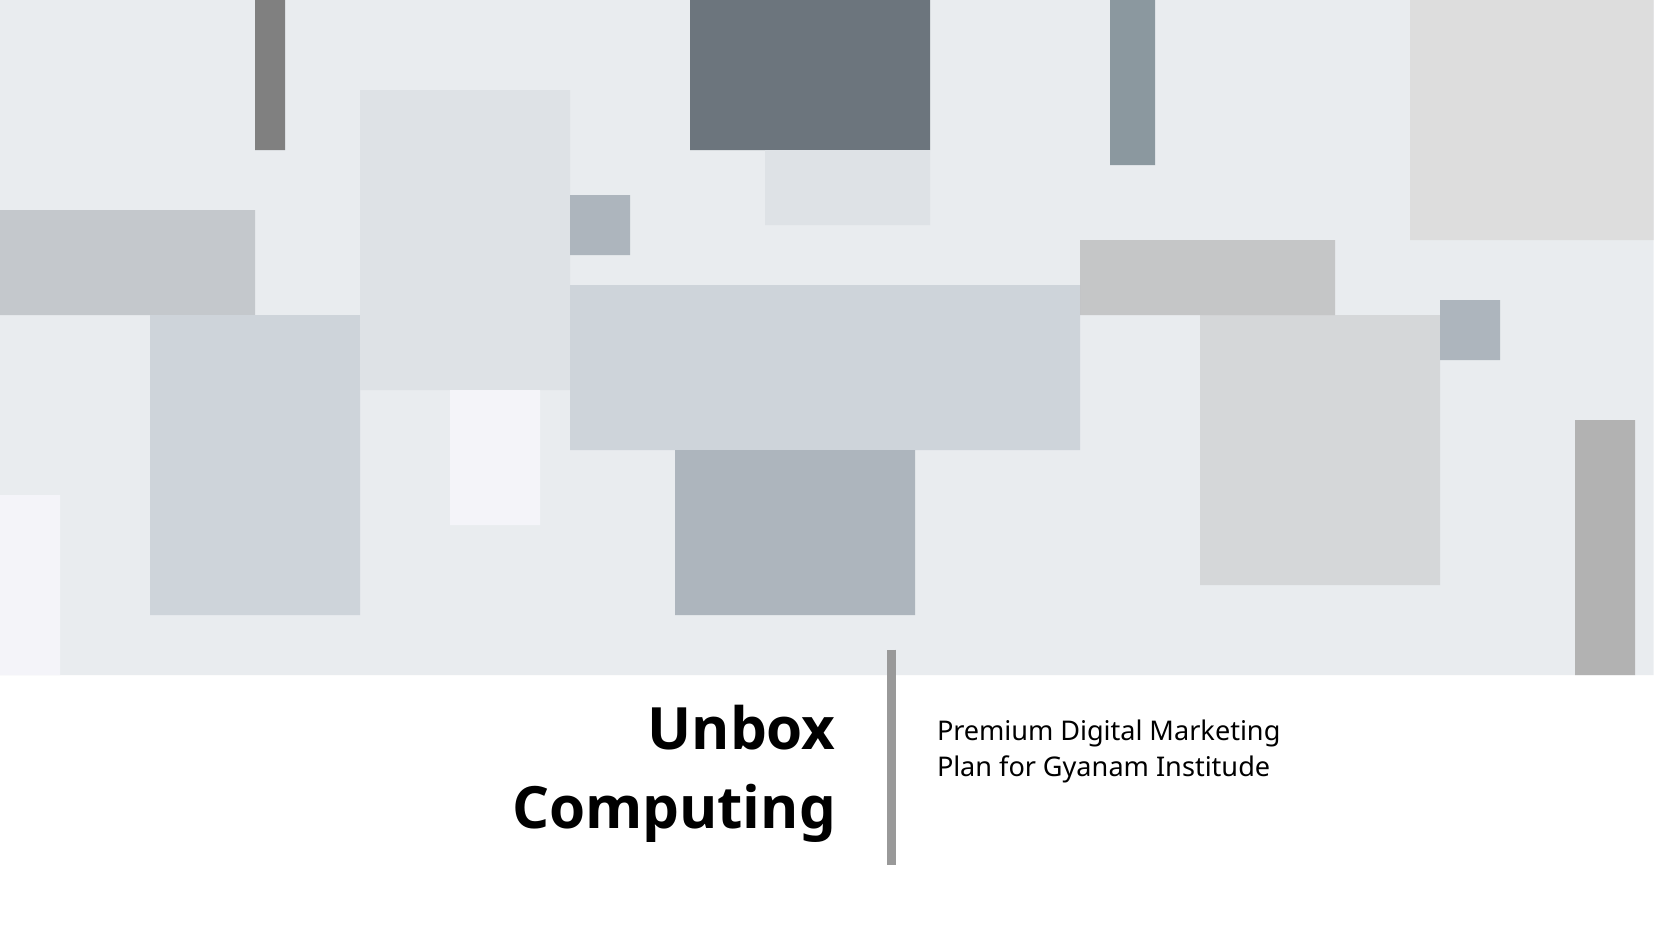

Unbox Computing
Premium Digital Marketing
Plan for Gyanam Institude